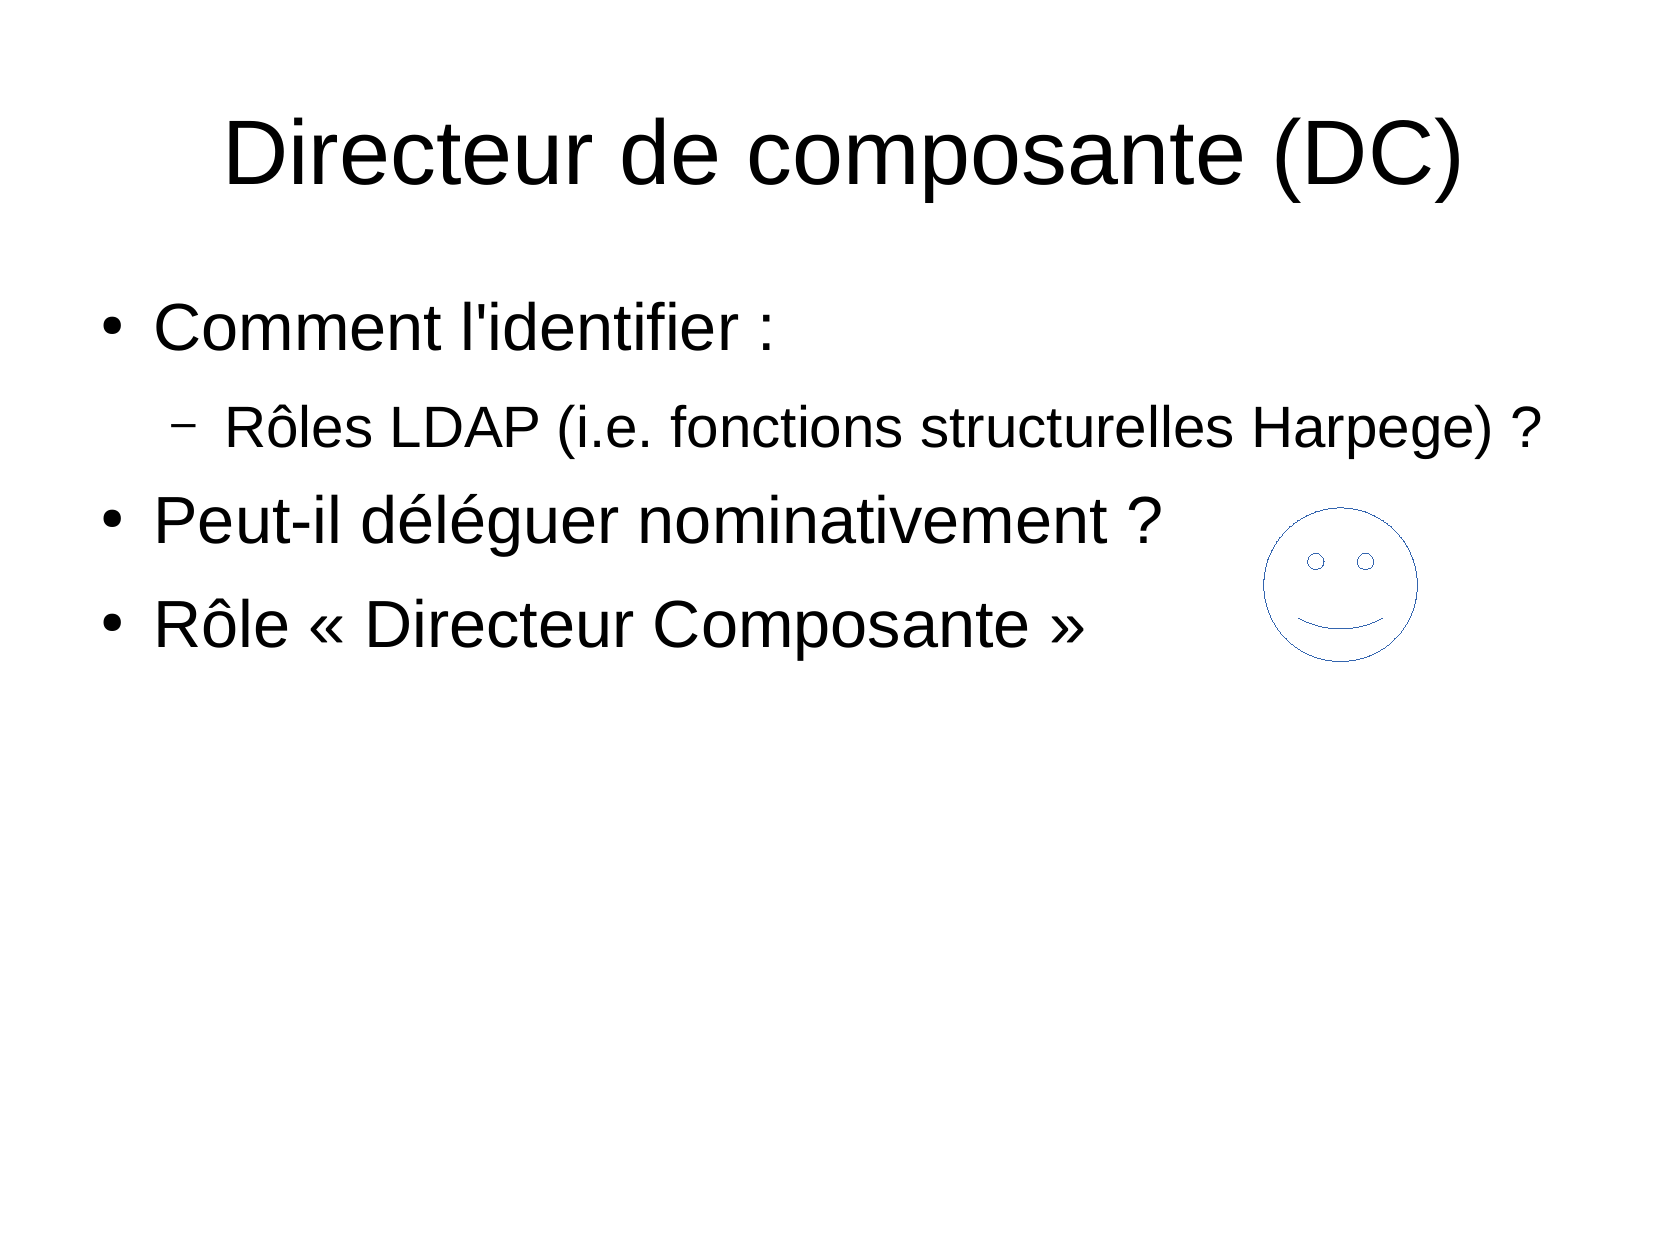

# Directeur de composante (DC)
Comment l'identifier :
Rôles LDAP (i.e. fonctions structurelles Harpege) ?
Peut-il déléguer nominativement ?
Rôle « Directeur Composante »